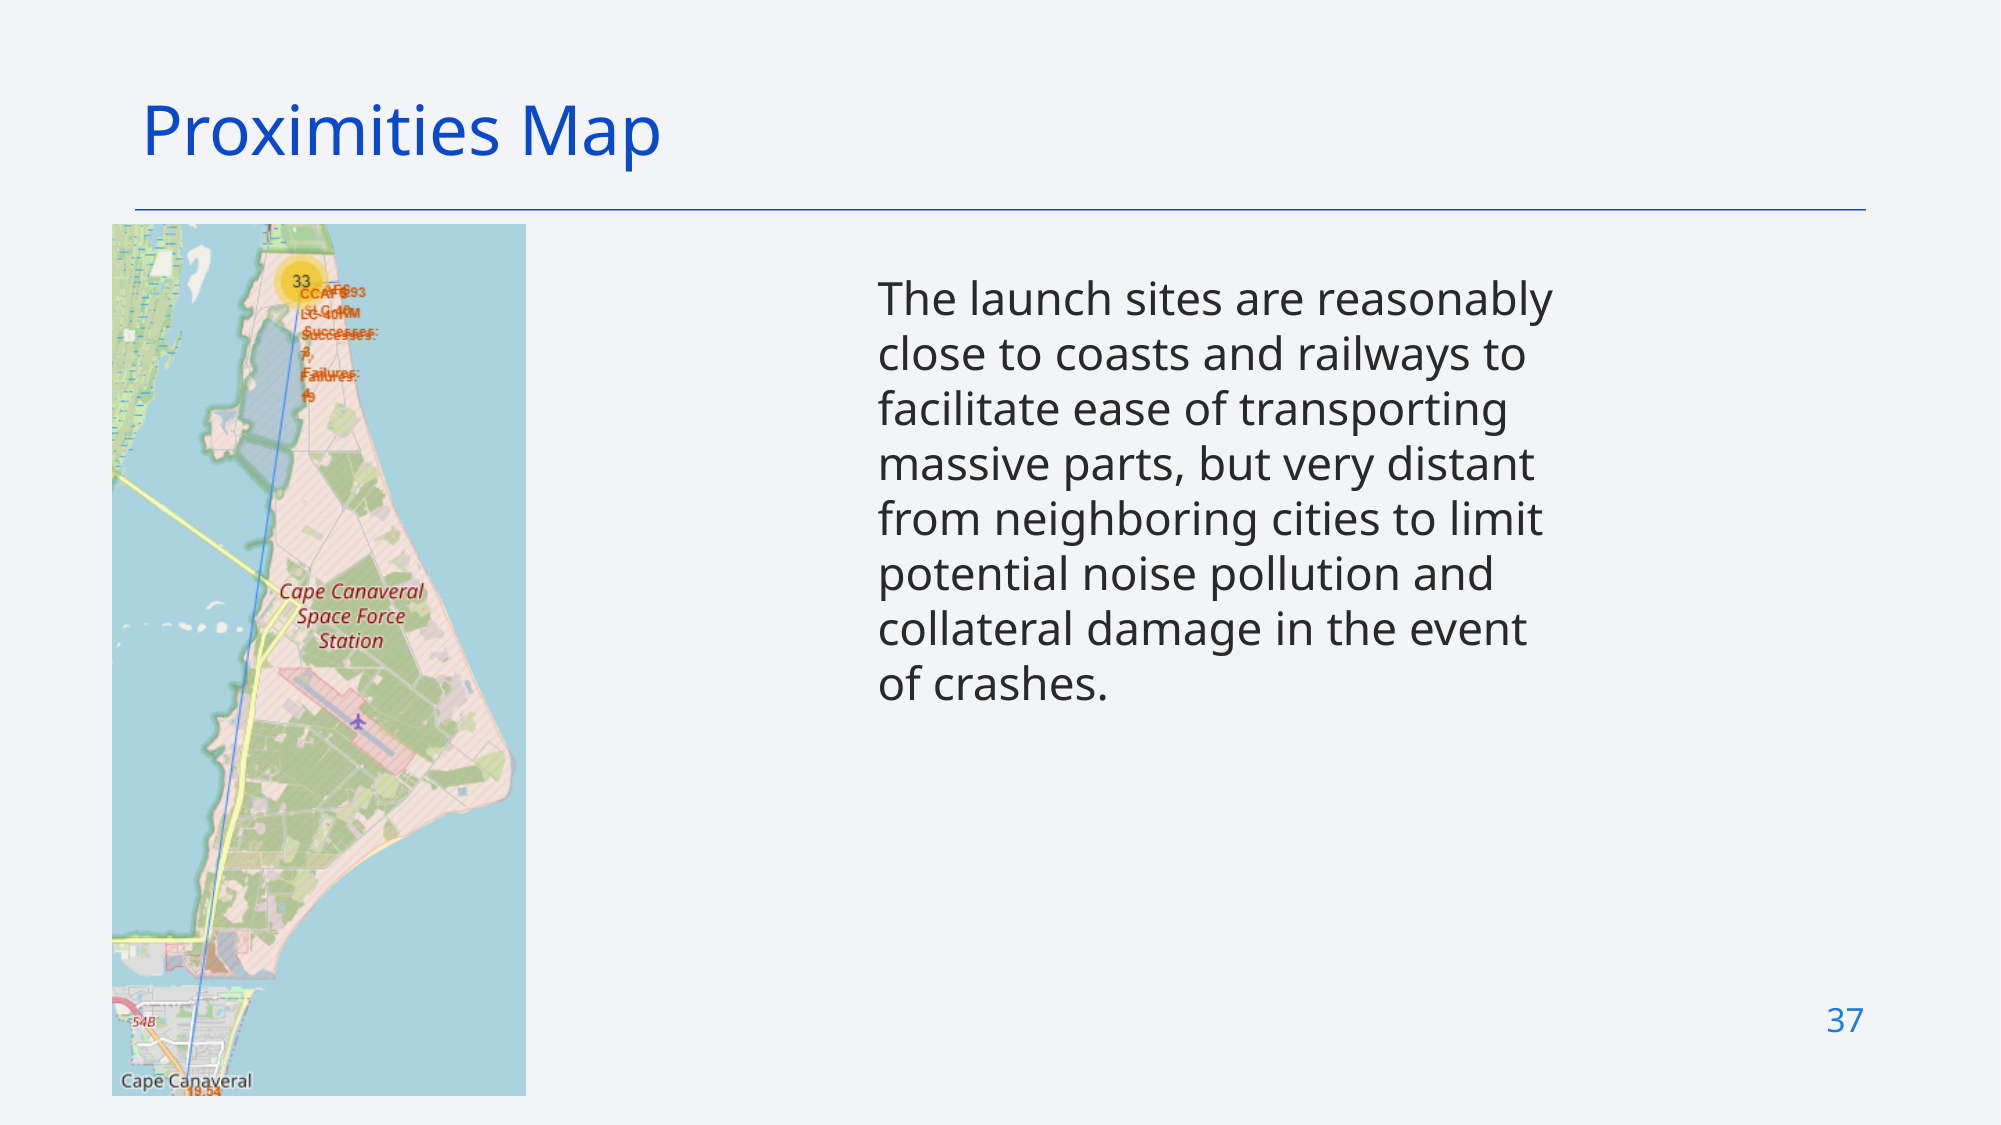

Proximities Map
# The launch sites are reasonably close to coasts and railways to facilitate ease of transporting massive parts, but very distant from neighboring cities to limit potential noise pollution and collateral damage in the event of crashes.
37